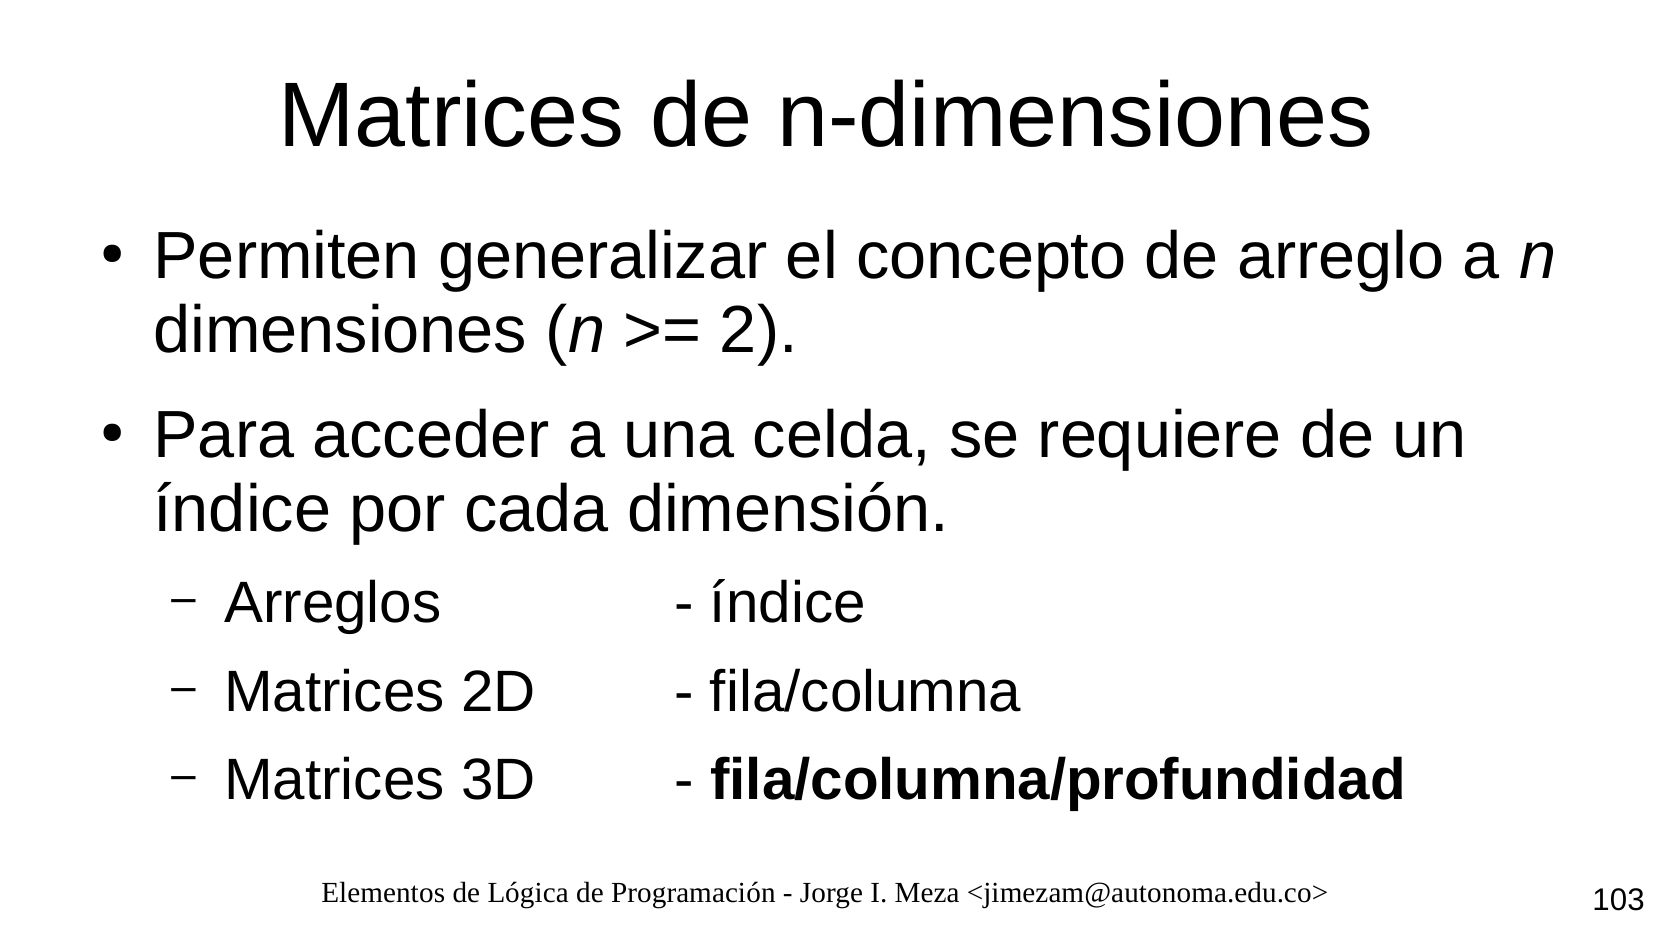

# Matrices de n-dimensiones
Permiten generalizar el concepto de arreglo a n dimensiones (n >= 2).
Para acceder a una celda, se requiere de un índice por cada dimensión.
Arreglos				- índice
Matrices 2D		- fila/columna
Matrices 3D		- fila/columna/profundidad
Elementos de Lógica de Programación - Jorge I. Meza <jimezam@autonoma.edu.co>